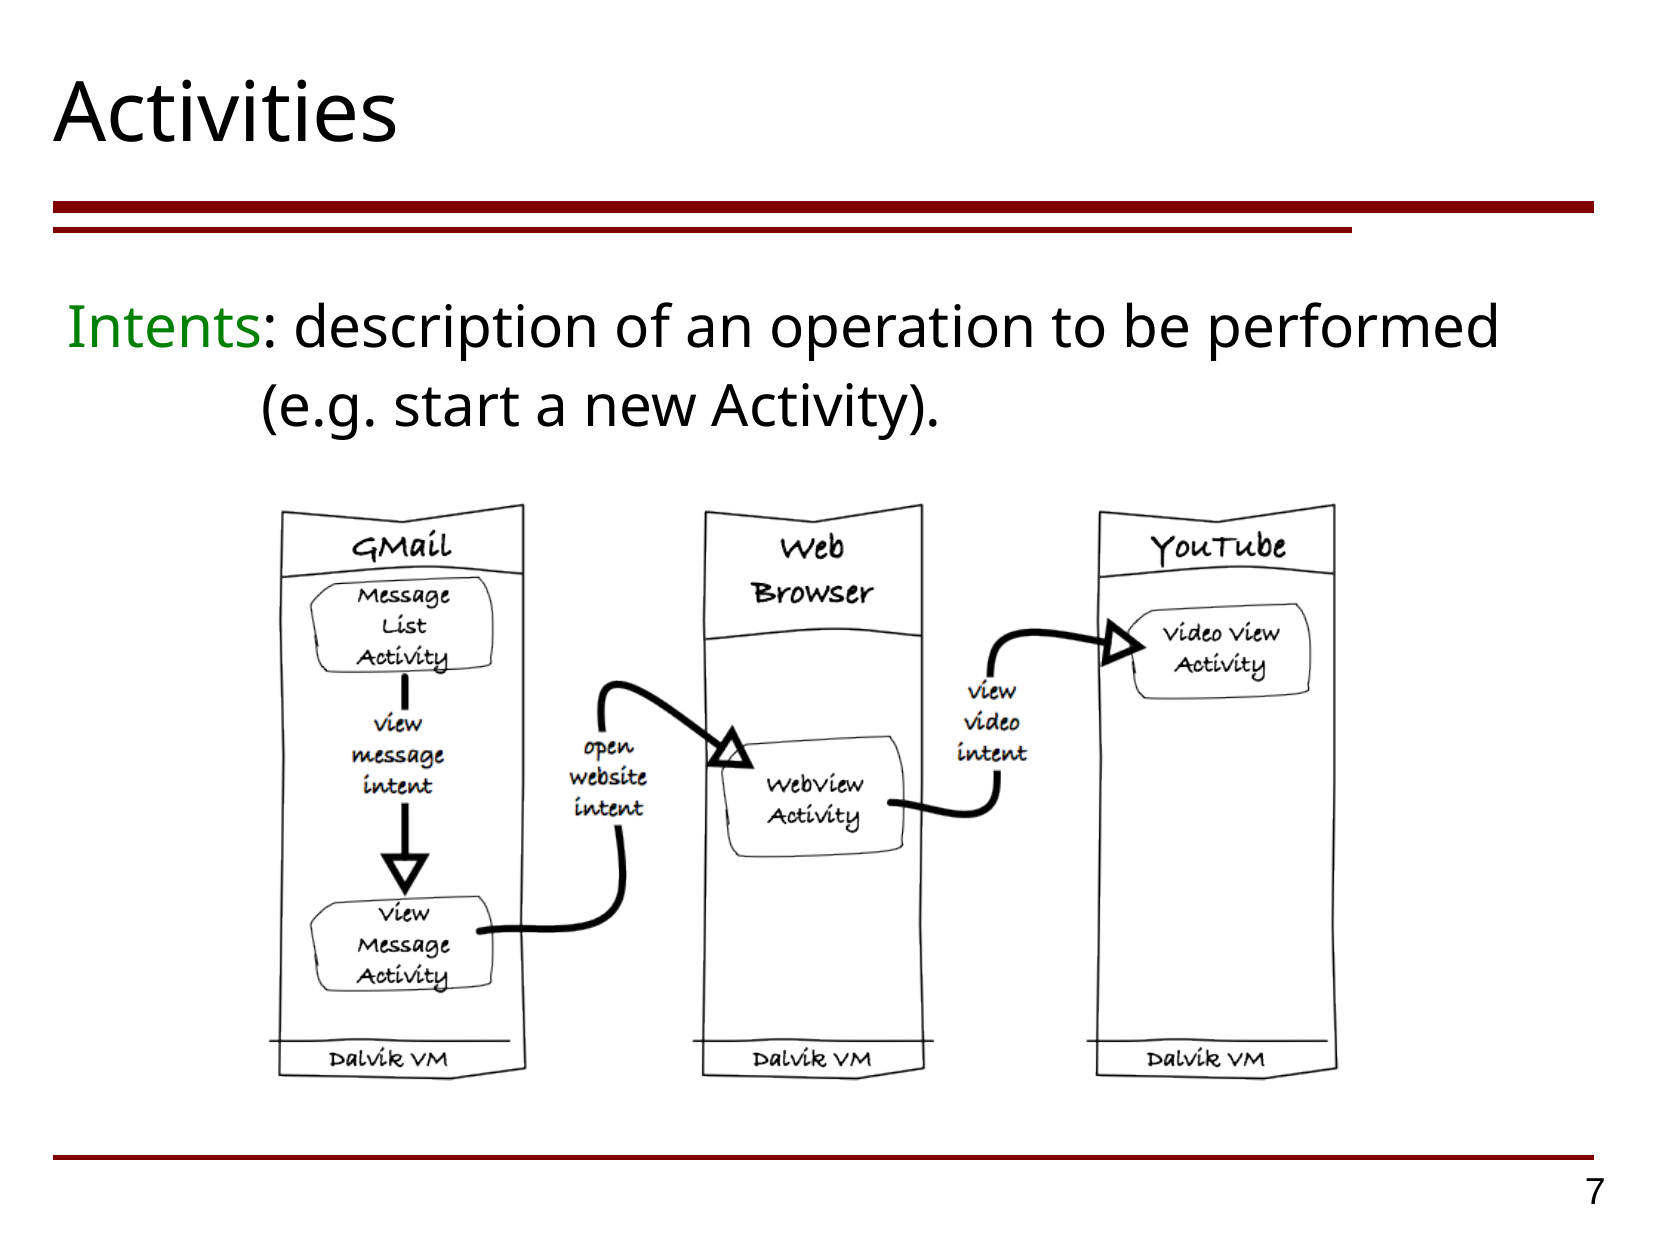

# Activities
Intents: description of an operation to be performed
		 (e.g. start a new Activity).